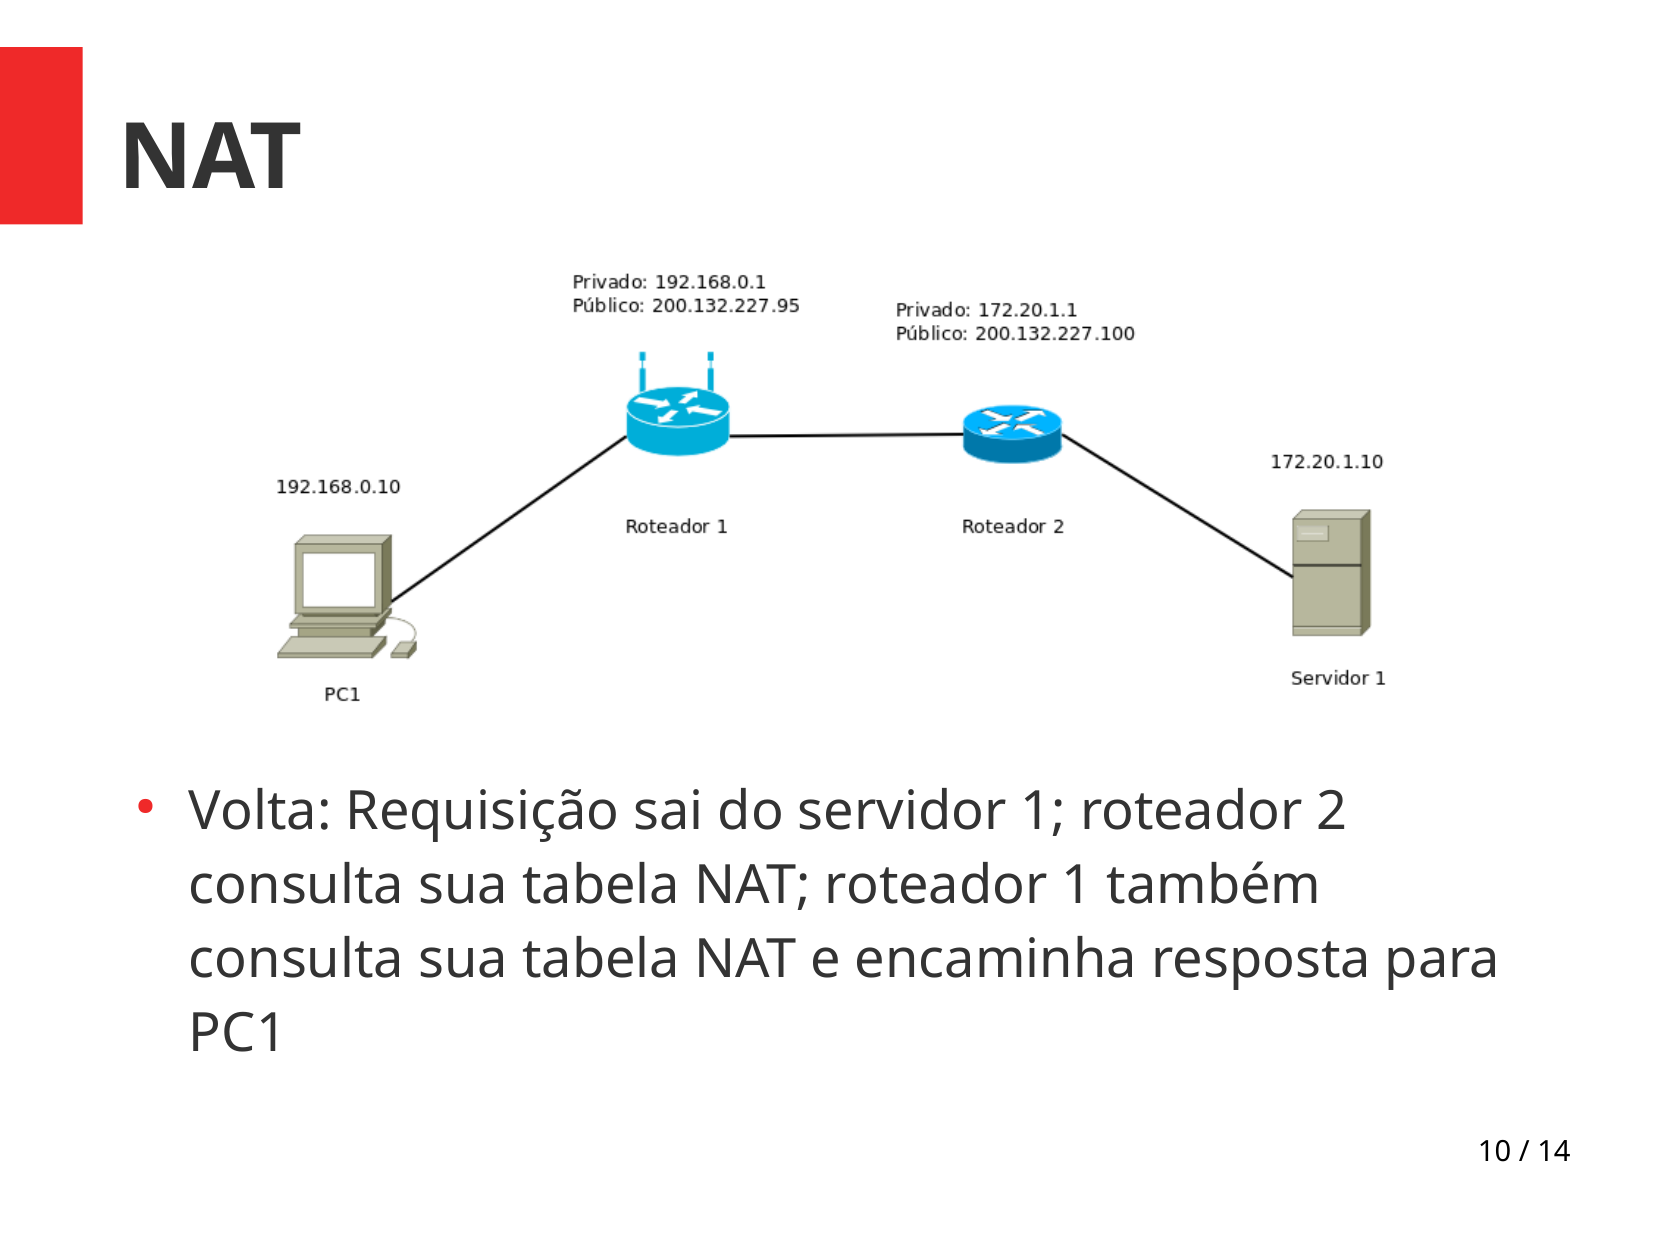

# NAT
Volta: Requisição sai do servidor 1; roteador 2 consulta sua tabela NAT; roteador 1 também consulta sua tabela NAT e encaminha resposta para PC1
10